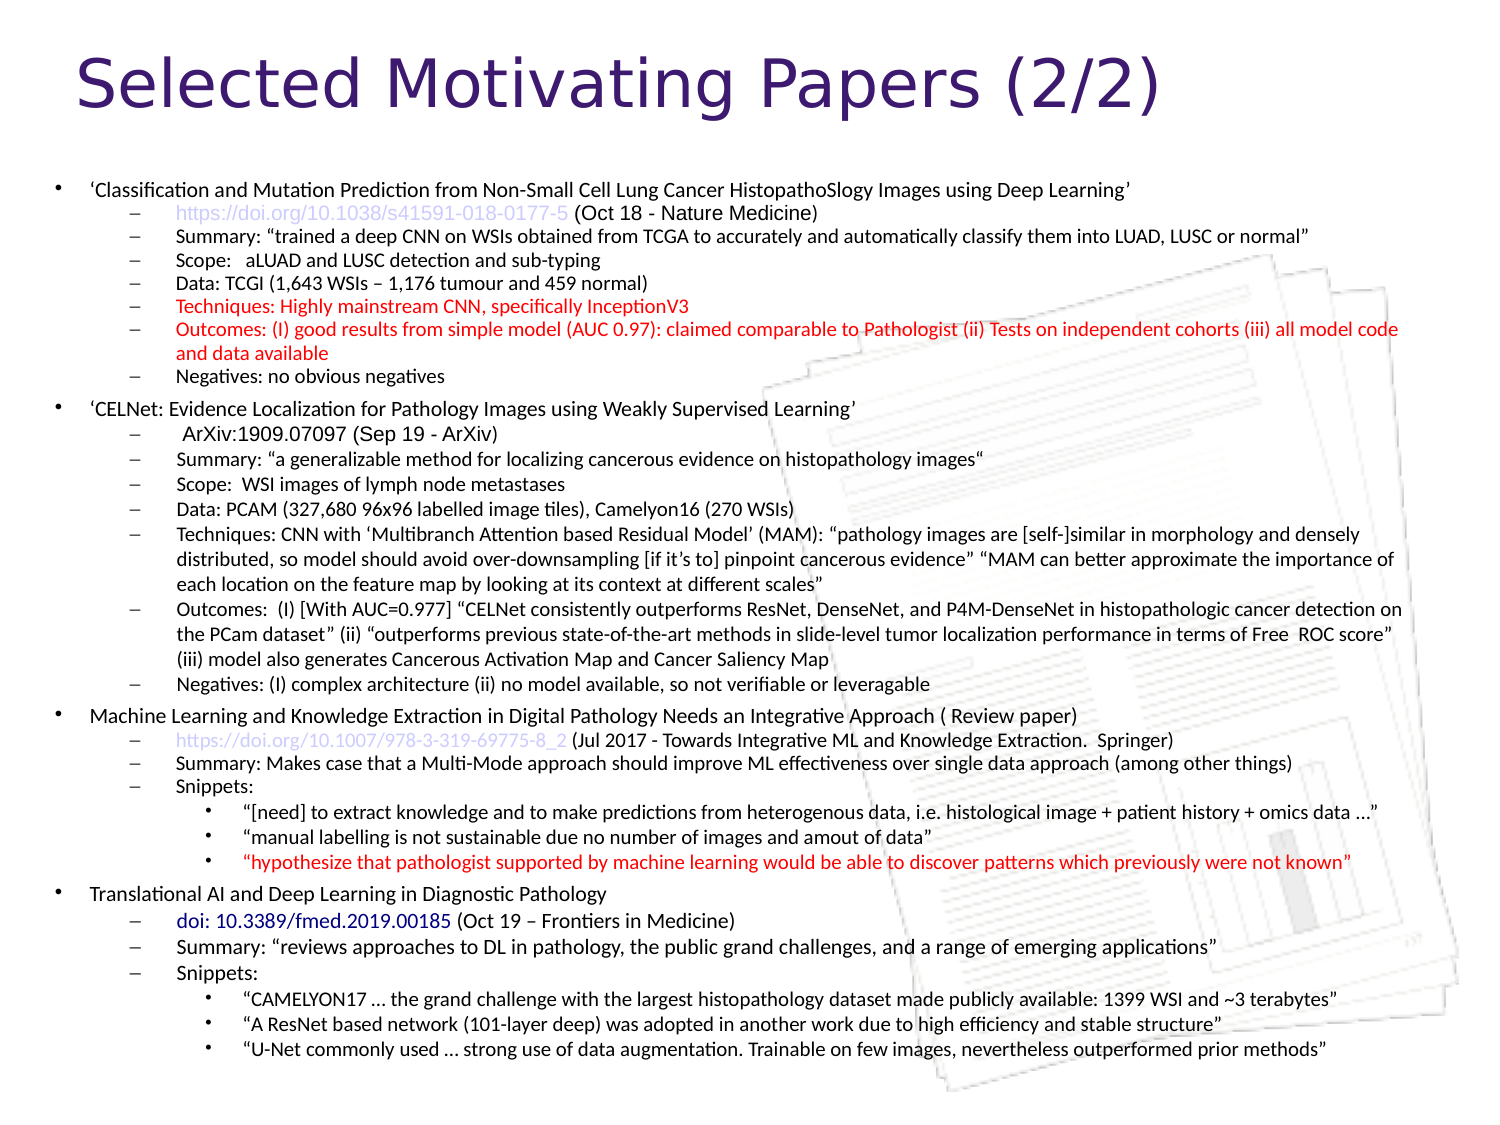

Selected Motivating Papers (2/2)
# ‘Classification and Mutation Prediction from Non-Small Cell Lung Cancer HistopathoSlogy Images using Deep Learning’
https://doi.org/10.1038/s41591-018-0177-5 (Oct 18 - Nature Medicine)
Summary: “trained a deep CNN on WSIs obtained from TCGA to accurately and automatically classify them into LUAD, LUSC or normal”
Scope: aLUAD and LUSC detection and sub-typing
Data: TCGI (1,643 WSIs – 1,176 tumour and 459 normal)
Techniques: Highly mainstream CNN, specifically InceptionV3
Outcomes: (I) good results from simple model (AUC 0.97): claimed comparable to Pathologist (ii) Tests on independent cohorts (iii) all model code and data available
Negatives: no obvious negatives
‘CELNet: Evidence Localization for Pathology Images using Weakly Supervised Learning’
 ArXiv:1909.07097 (Sep 19 - ArXiv)
Summary: “a generalizable method for localizing cancerous evidence on histopathology images“
Scope: WSI images of lymph node metastases
Data: PCAM (327,680 96x96 labelled image tiles), Camelyon16 (270 WSIs)
Techniques: CNN with ‘Multibranch Attention based Residual Model’ (MAM): “pathology images are [self-]similar in morphology and densely distributed, so model should avoid over-downsampling [if it’s to] pinpoint cancerous evidence” “MAM can better approximate the importance of each location on the feature map by looking at its context at different scales”
Outcomes: (I) [With AUC=0.977] “CELNet consistently outperforms ResNet, DenseNet, and P4M-DenseNet in histopathologic cancer detection on the PCam dataset” (ii) “outperforms previous state-of-the-art methods in slide-level tumor localization performance in terms of Free ROC score” (iii) model also generates Cancerous Activation Map and Cancer Saliency Map
Negatives: (I) complex architecture (ii) no model available, so not verifiable or leveragable
Machine Learning and Knowledge Extraction in Digital Pathology Needs an Integrative Approach ( Review paper)
https://doi.org/10.1007/978-3-319-69775-8_2 (Jul 2017 - Towards Integrative ML and Knowledge Extraction. Springer)
Summary: Makes case that a Multi-Mode approach should improve ML effectiveness over single data approach (among other things)
Snippets:
“[need] to extract knowledge and to make predictions from heterogenous data, i.e. histological image + patient history + omics data ...”
“manual labelling is not sustainable due no number of images and amout of data”
“hypothesize that pathologist supported by machine learning would be able to discover patterns which previously were not known”
Translational AI and Deep Learning in Diagnostic Pathology
doi: 10.3389/fmed.2019.00185 (Oct 19 – Frontiers in Medicine)
Summary: “reviews approaches to DL in pathology, the public grand challenges, and a range of emerging applications”
Snippets:
“CAMELYON17 … the grand challenge with the largest histopathology dataset made publicly available: 1399 WSI and ~3 terabytes”
“A ResNet based network (101-layer deep) was adopted in another work due to high efficiency and stable structure”
“U-Net commonly used … strong use of data augmentation. Trainable on few images, nevertheless outperformed prior methods”